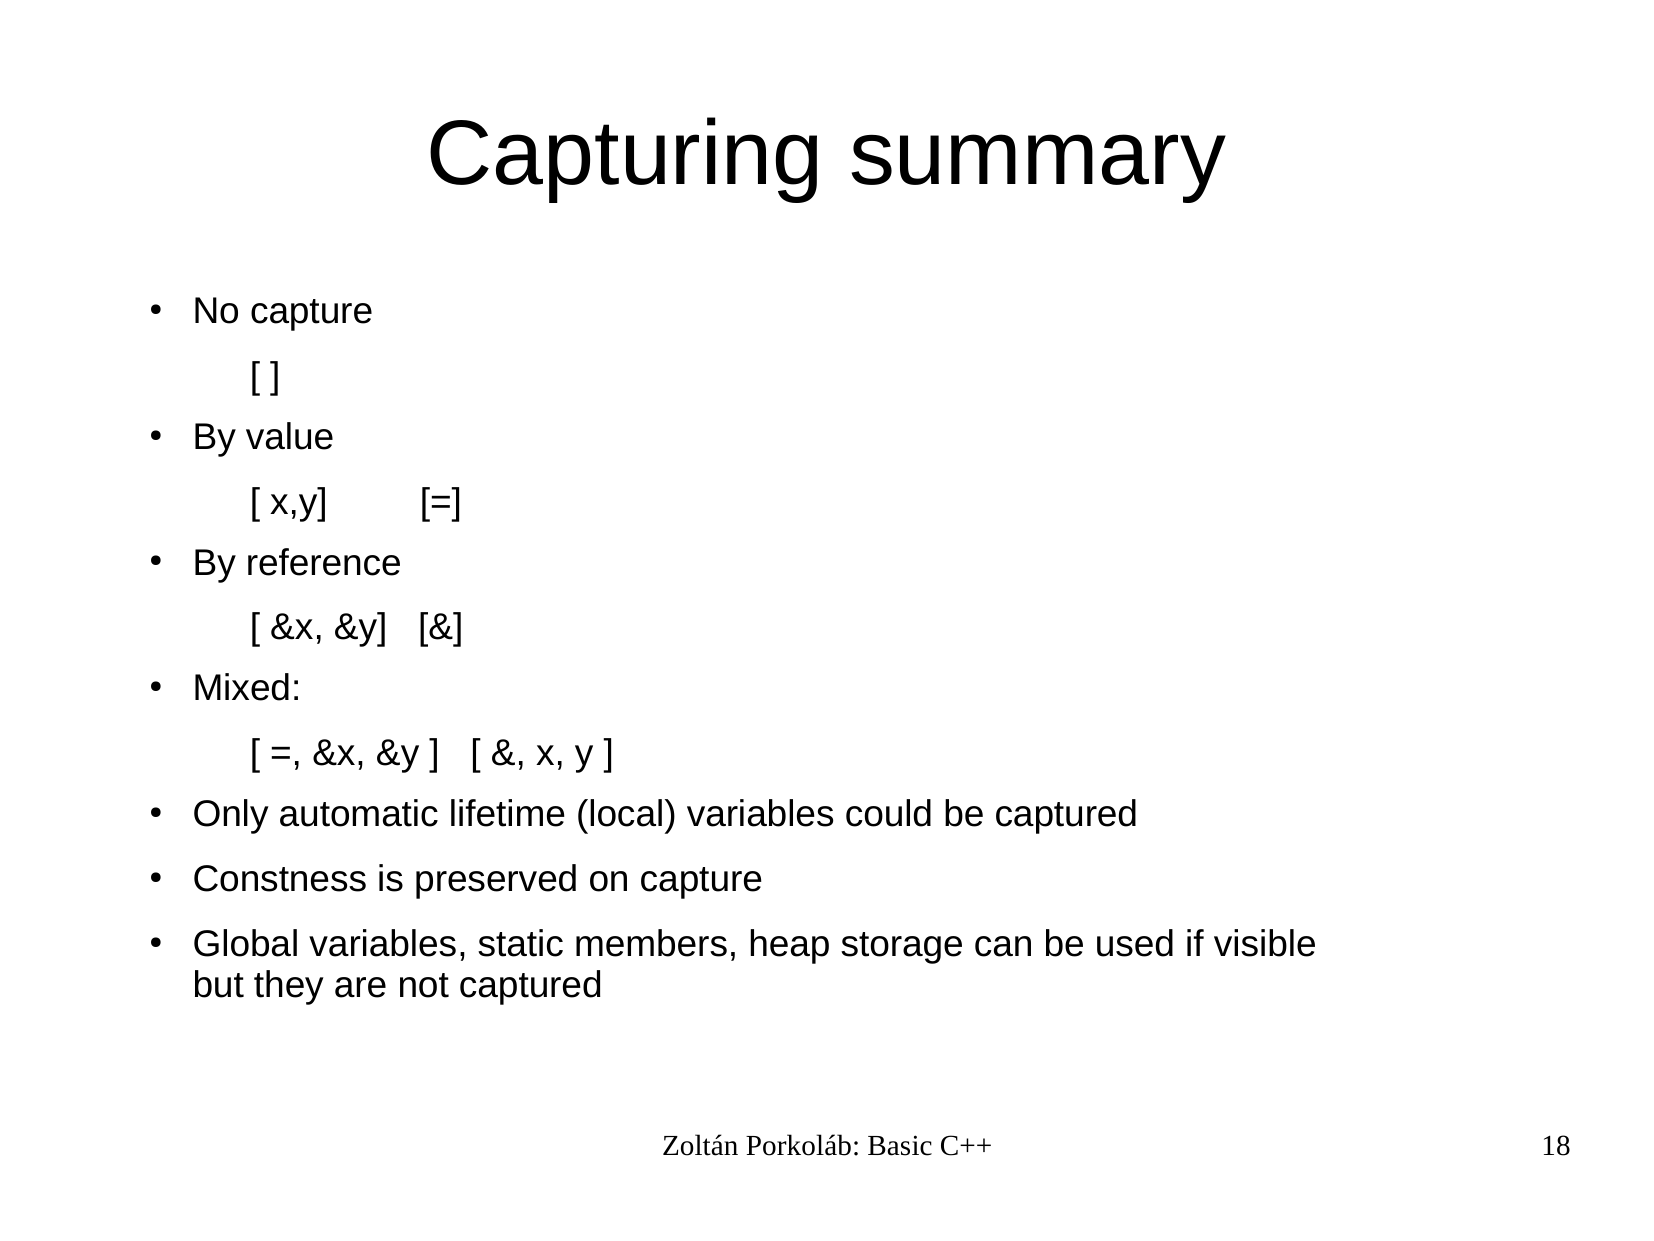

# Capturing summary
No capture
[ ]
By value
[ x,y] [=]
By reference
[ &x, &y] [&]
Mixed:
[ =, &x, &y ] [ &, x, y ]
Only automatic lifetime (local) variables could be captured
Constness is preserved on capture
Global variables, static members, heap storage can be used if visible
but they are not captured
Zoltán Porkoláb: Basic C++
18